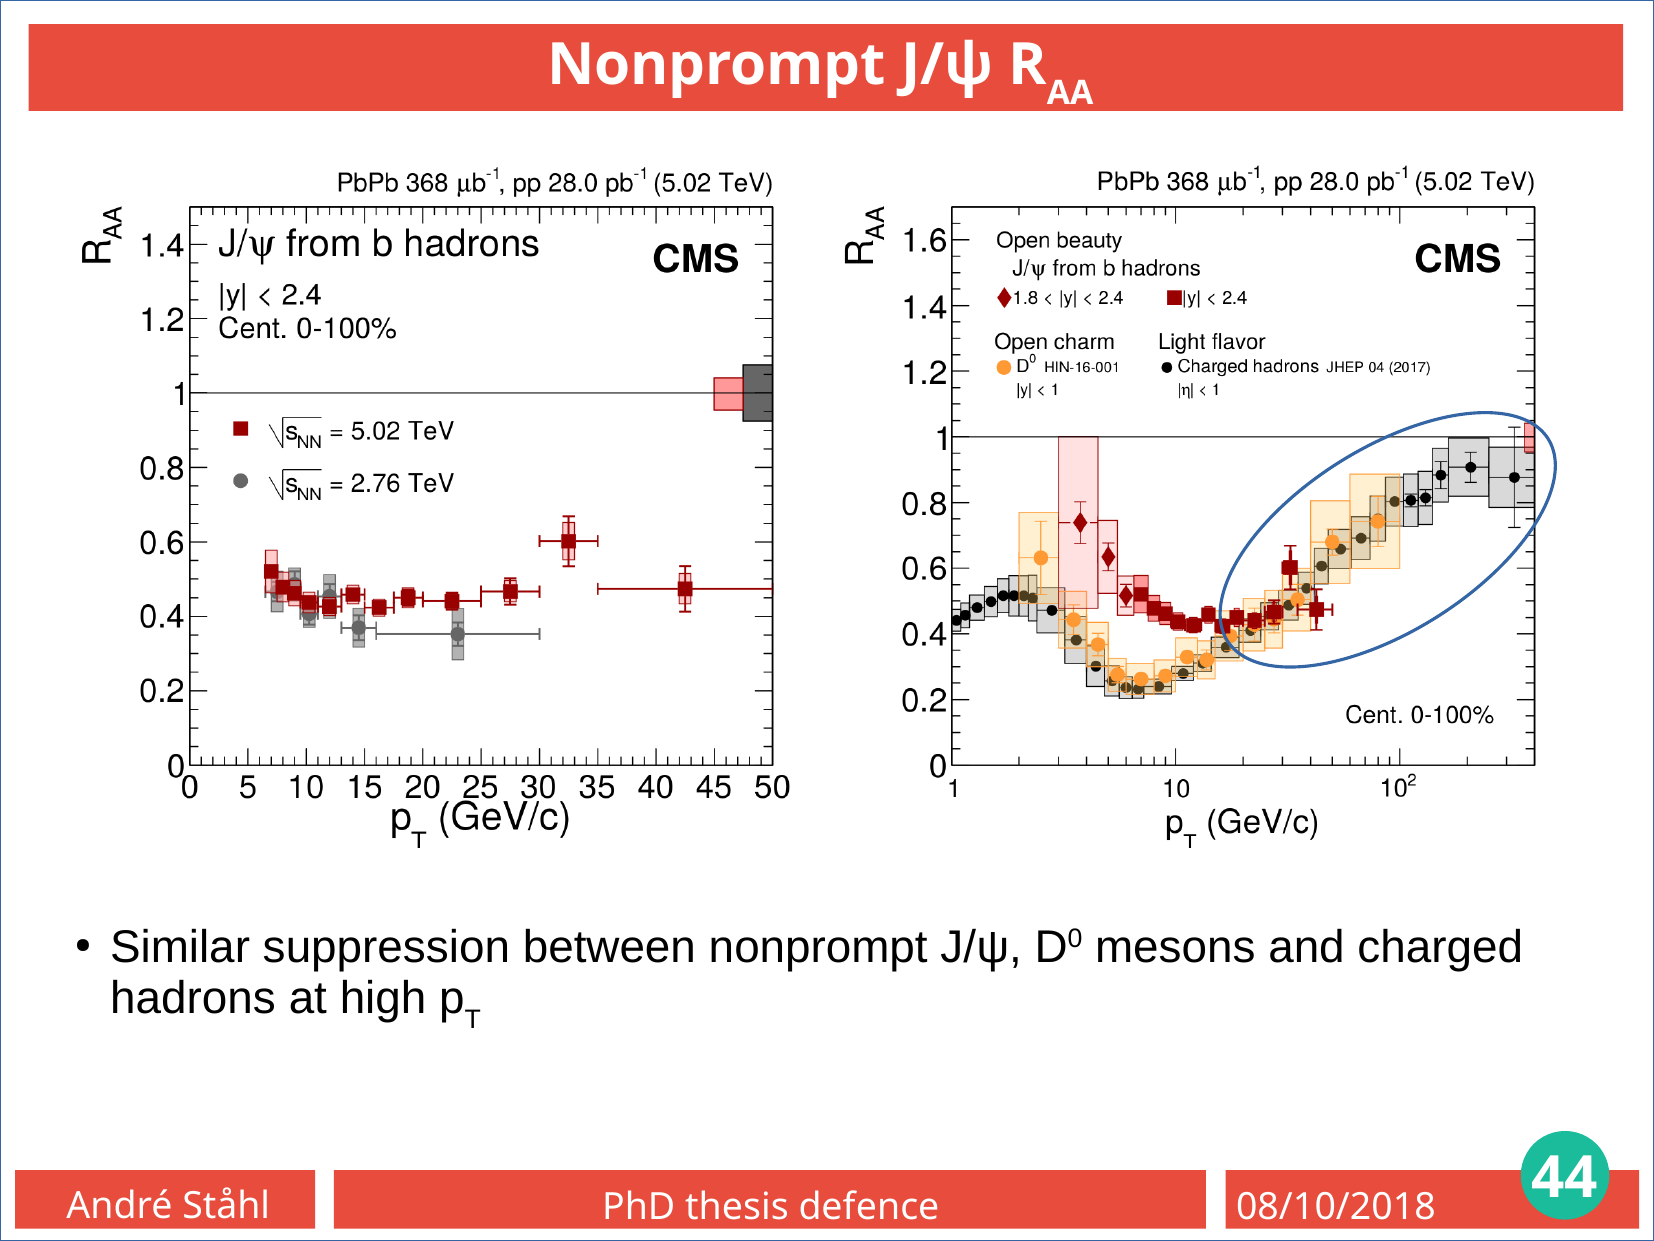

# Nonprompt J/ψ RAA
Similar suppression between nonprompt J/ψ, D0 mesons and charged hadrons at high pT
44
08/10/2018